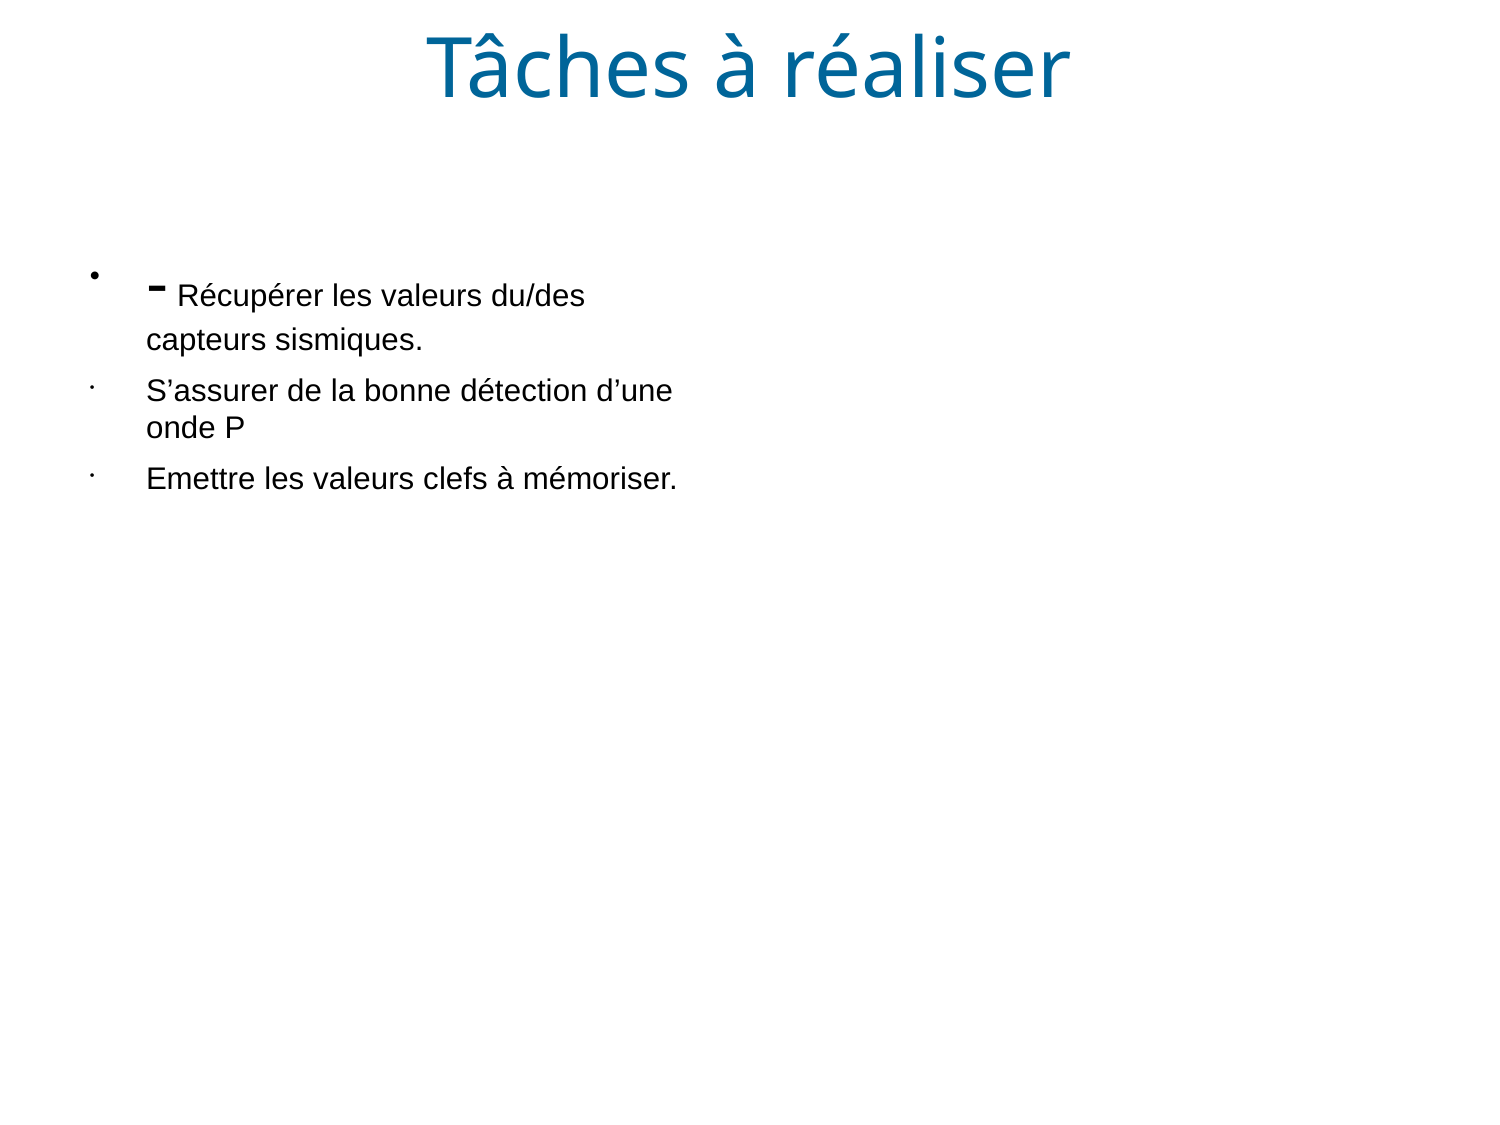

# Tâches à réaliser
- Récupérer les valeurs du/des capteurs sismiques.
S’assurer de la bonne détection d’une onde P
Emettre les valeurs clefs à mémoriser.